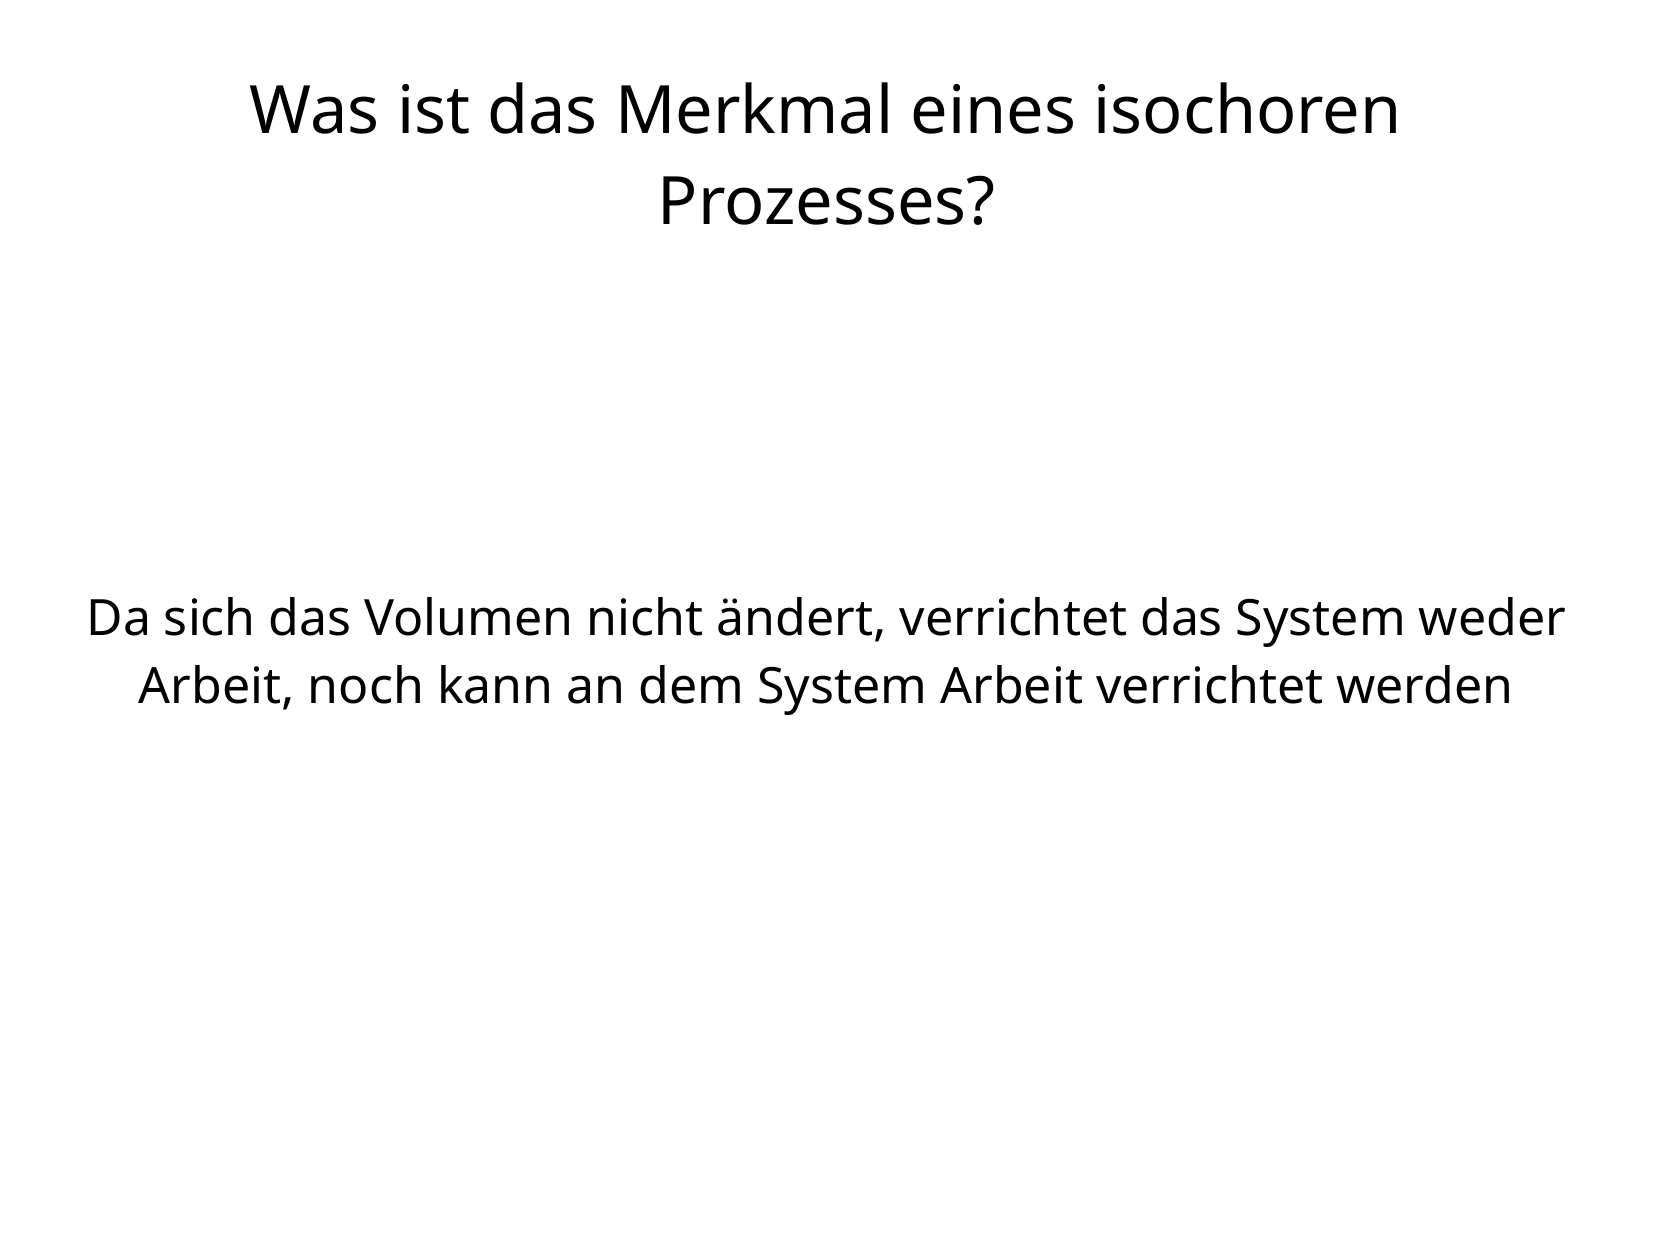

# Was ist das Merkmal eines isochoren Prozesses?
Da sich das Volumen nicht ändert, verrichtet das System weder Arbeit, noch kann an dem System Arbeit verrichtet werden